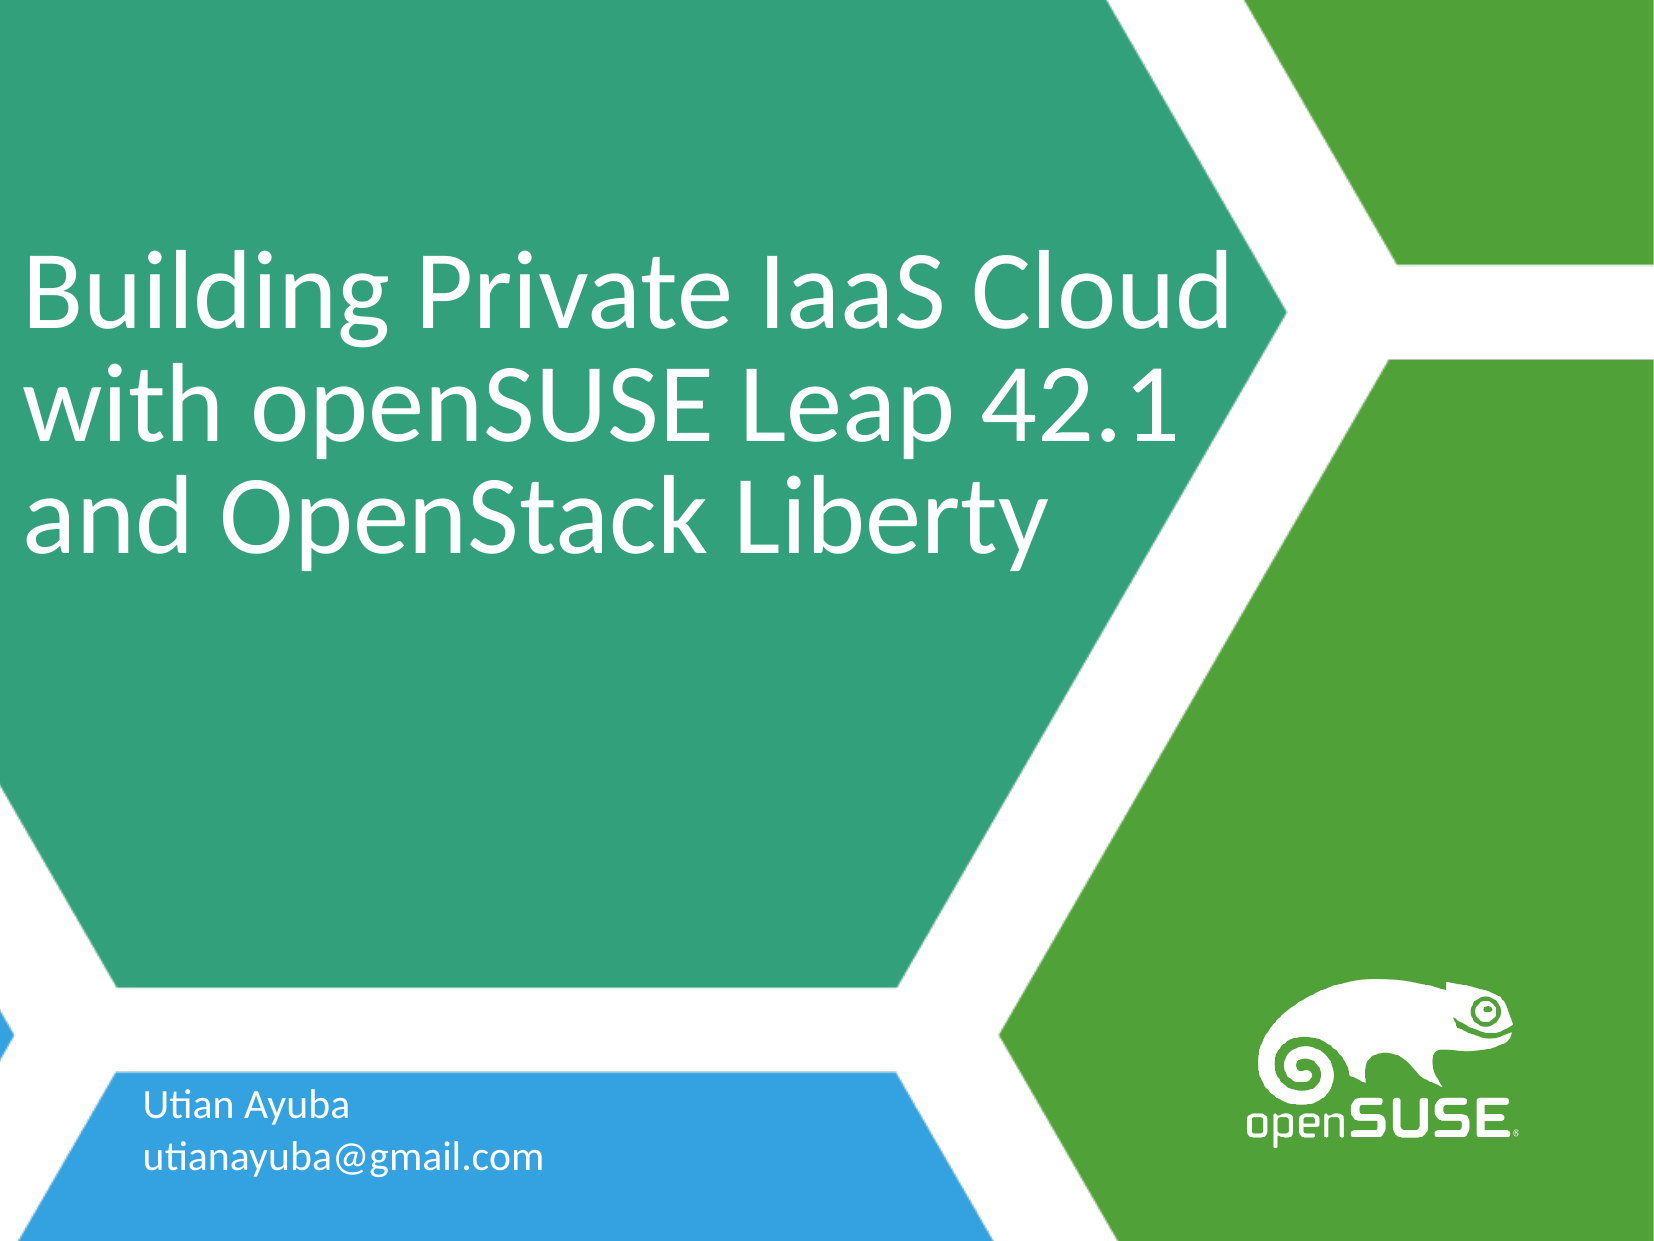

Building Private IaaS Cloud
with openSUSE Leap 42.1
and OpenStack Liberty
# Utian Ayuba
utianayuba@gmail.com